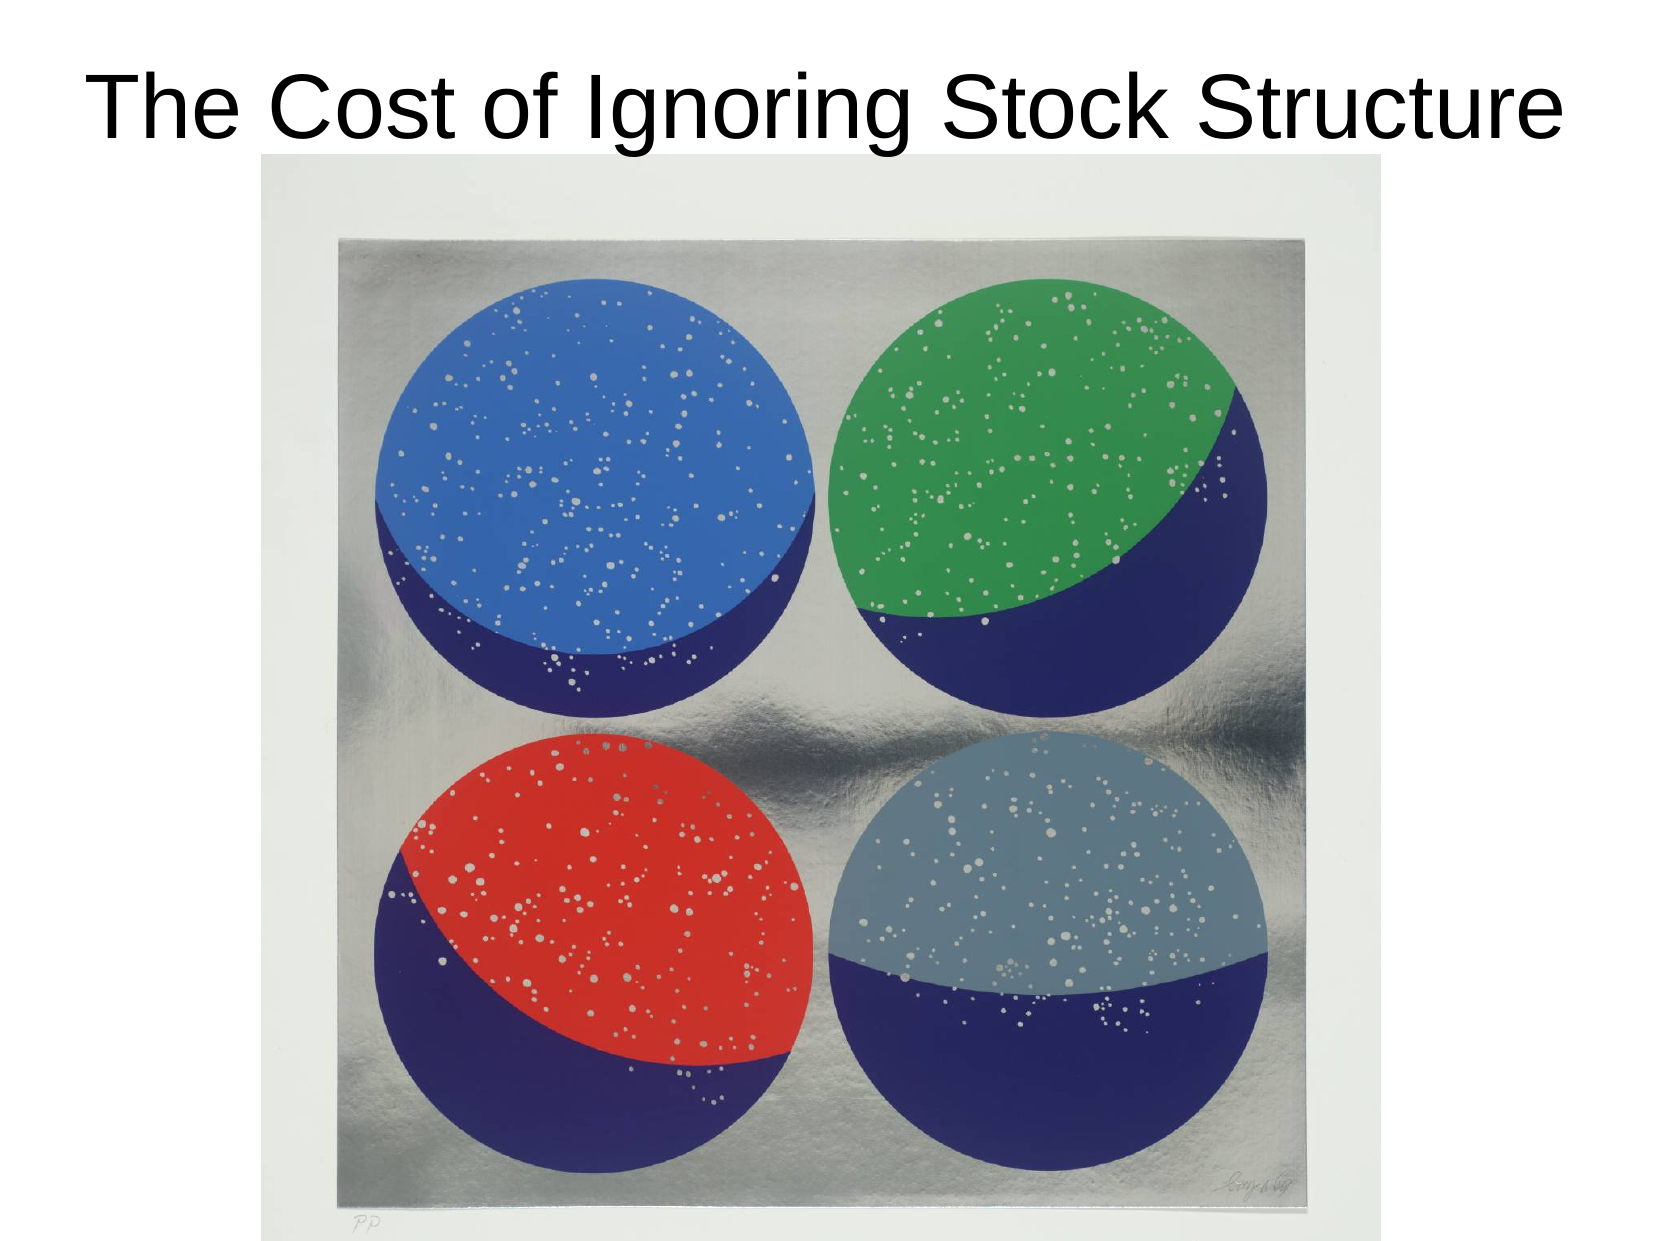

# The Cost of Ignoring Stock Structure